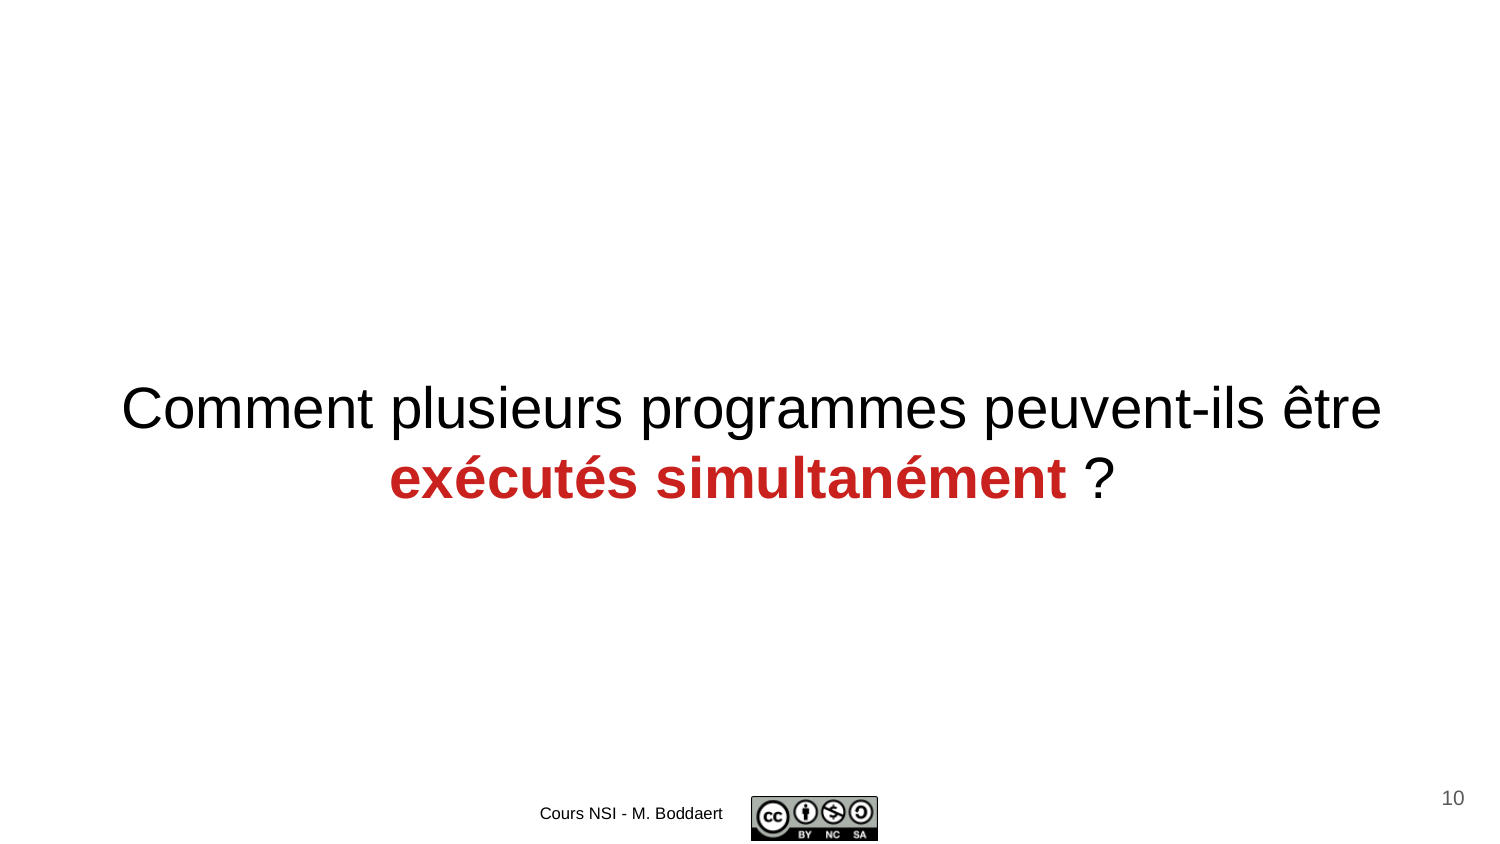

#
Comment plusieurs programmes peuvent-ils être exécutés simultanément ?